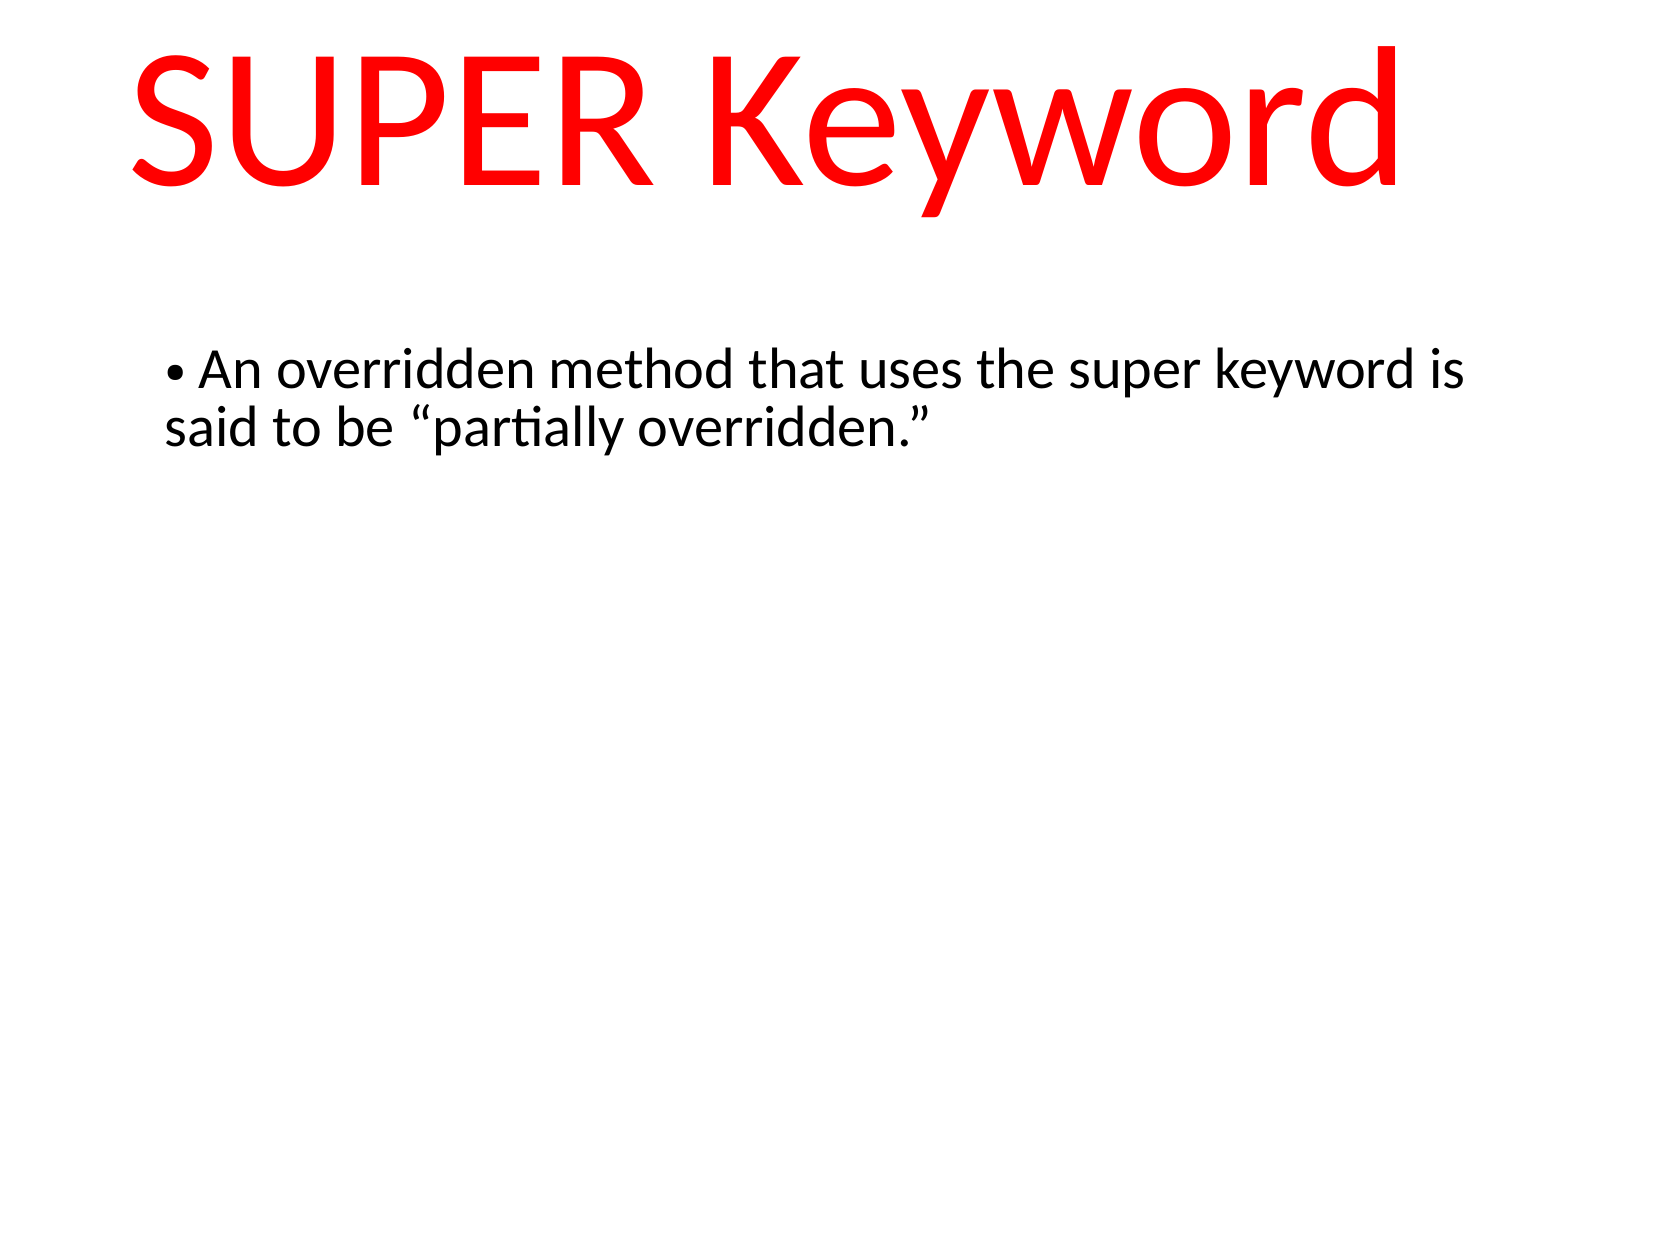

SUPER Keyword
 An overridden method that uses the super keyword is said to be “partially overridden.”